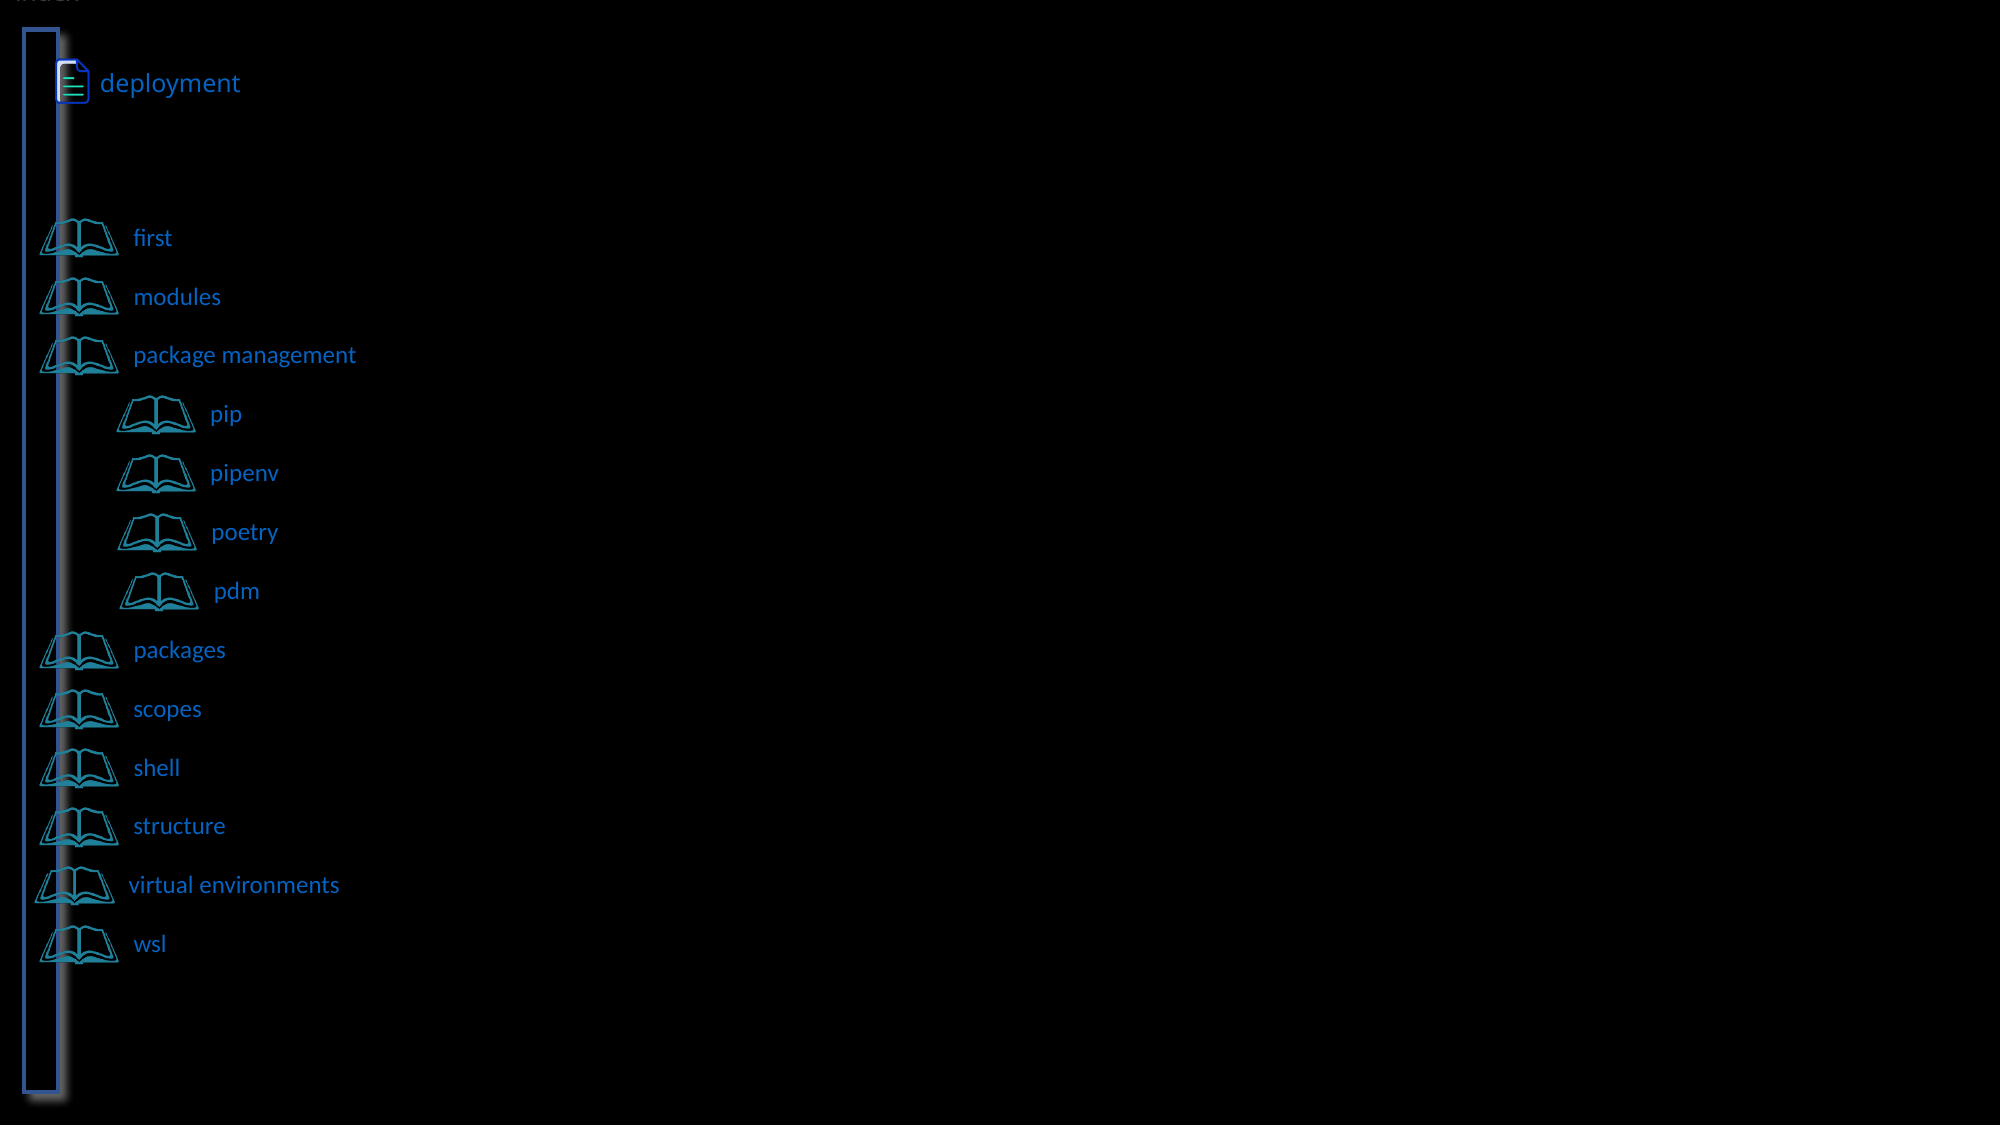

# 1.1 index
deployment
first
modules
package management
pip
pipenv
poetry
pdm
packages
scopes
shell
structure
virtual environments
wsl